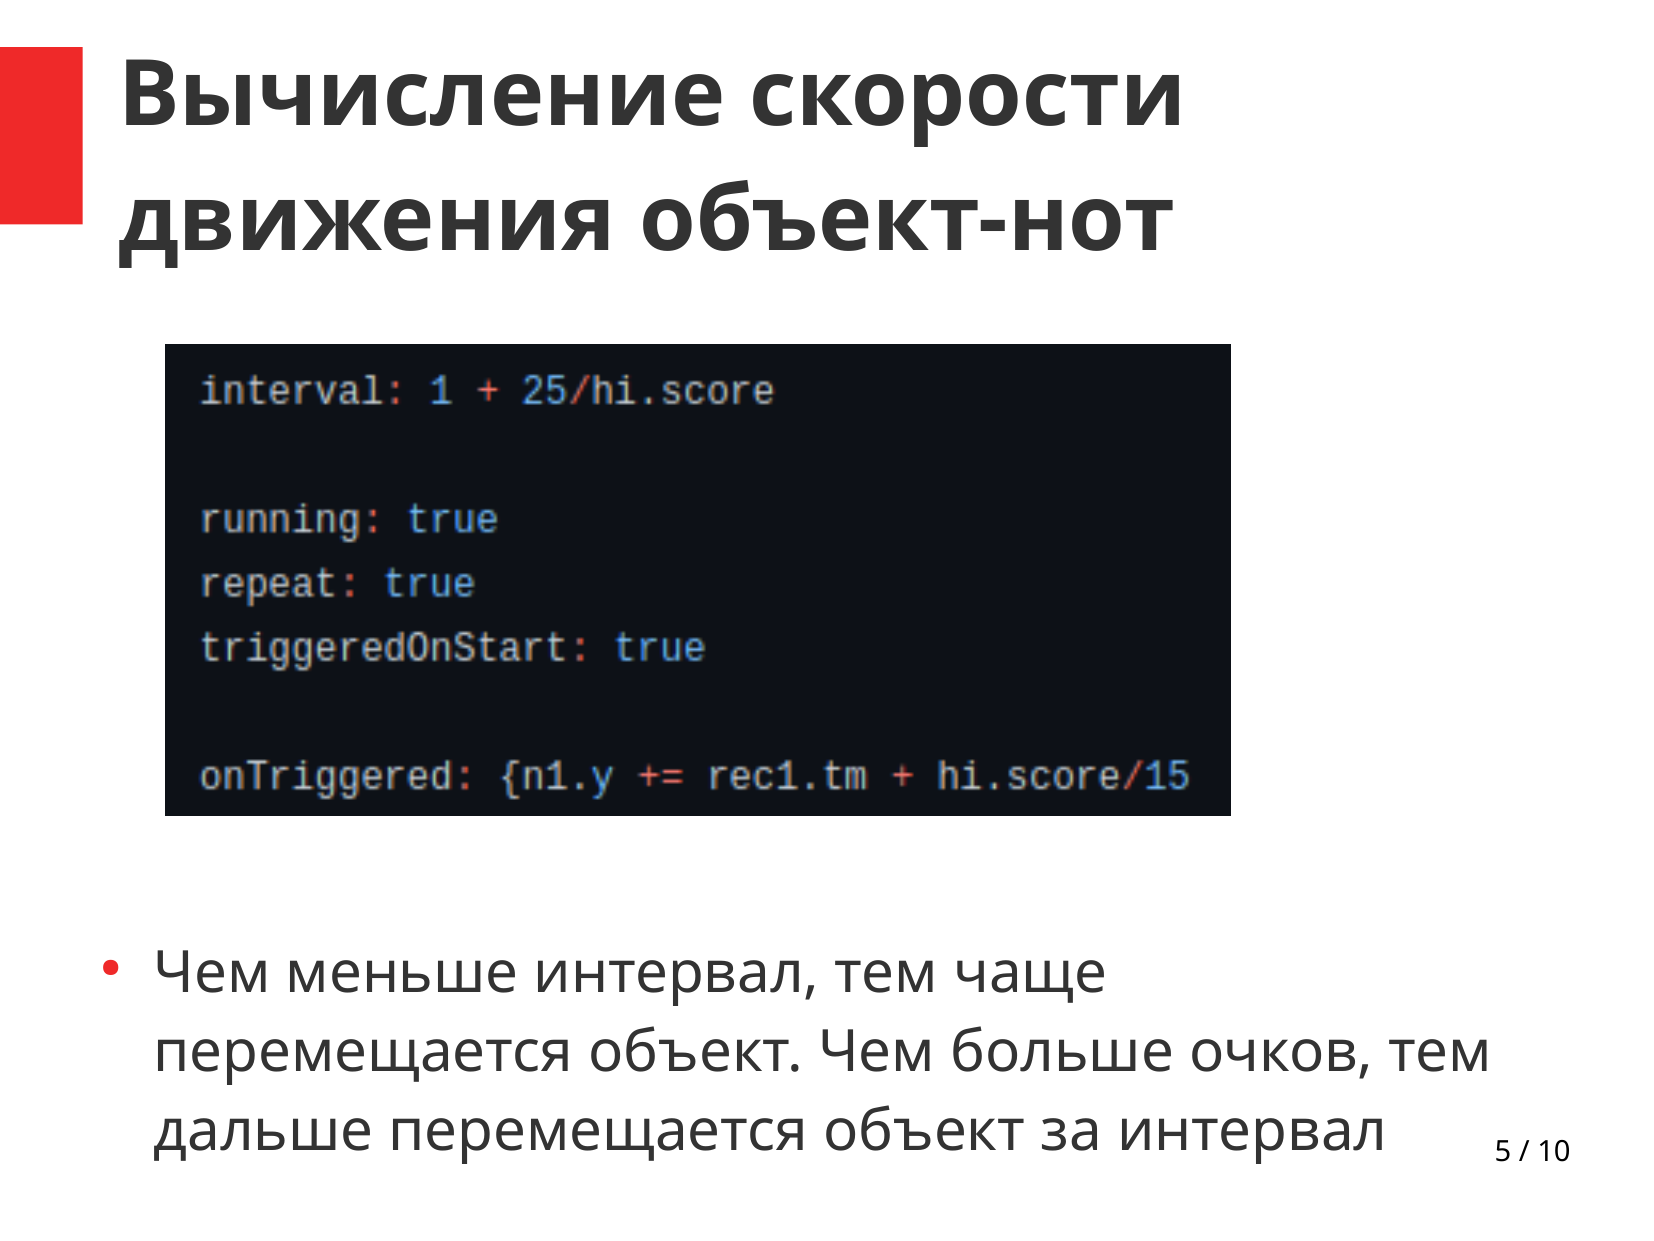

# Вычисление скорости движения объект-нот
Чем меньше интервал, тем чаще перемещается объект. Чем больше очков, тем дальше перемещается объект за интервал
5